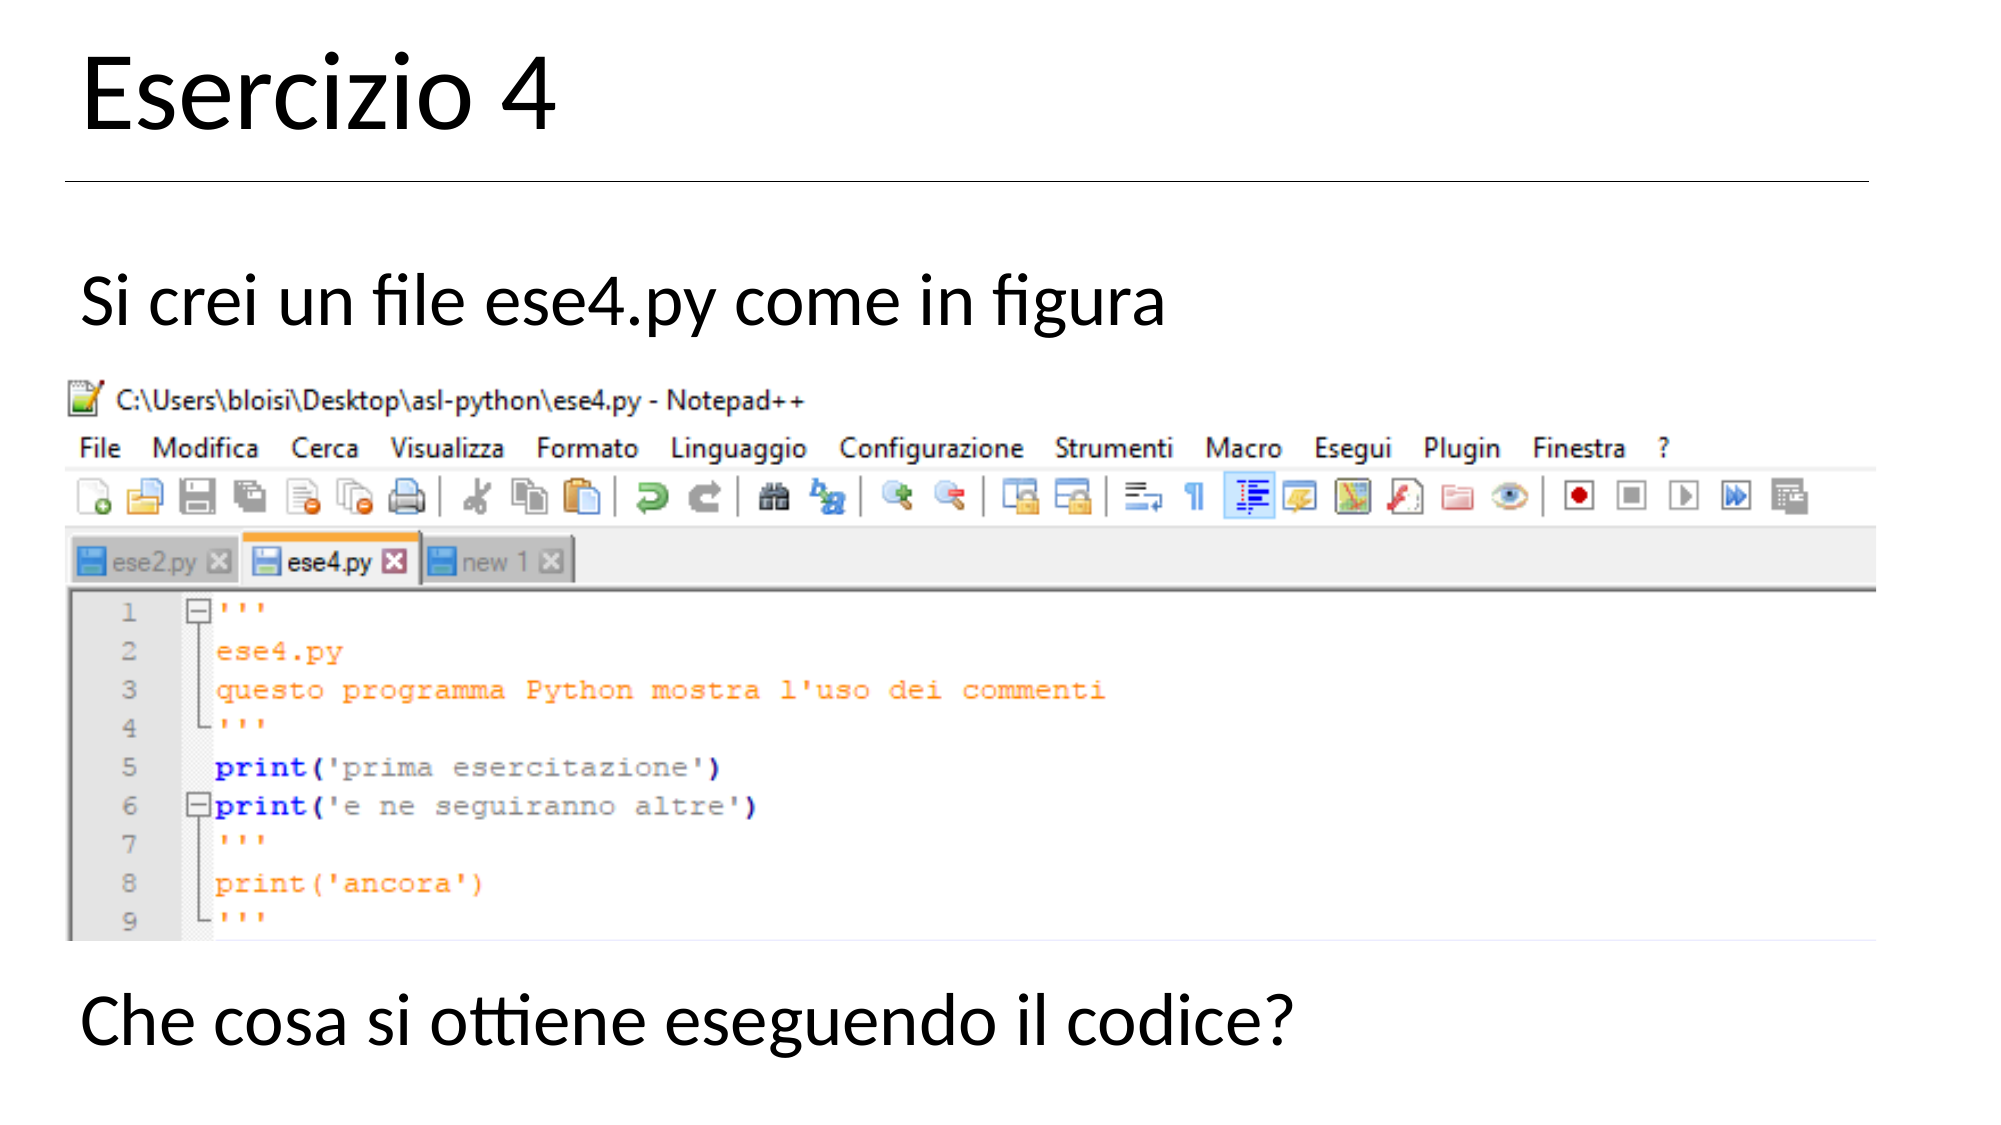

Esercizio 4
Si crei un file ese4.py come in figura
Che cosa si ottiene eseguendo il codice?